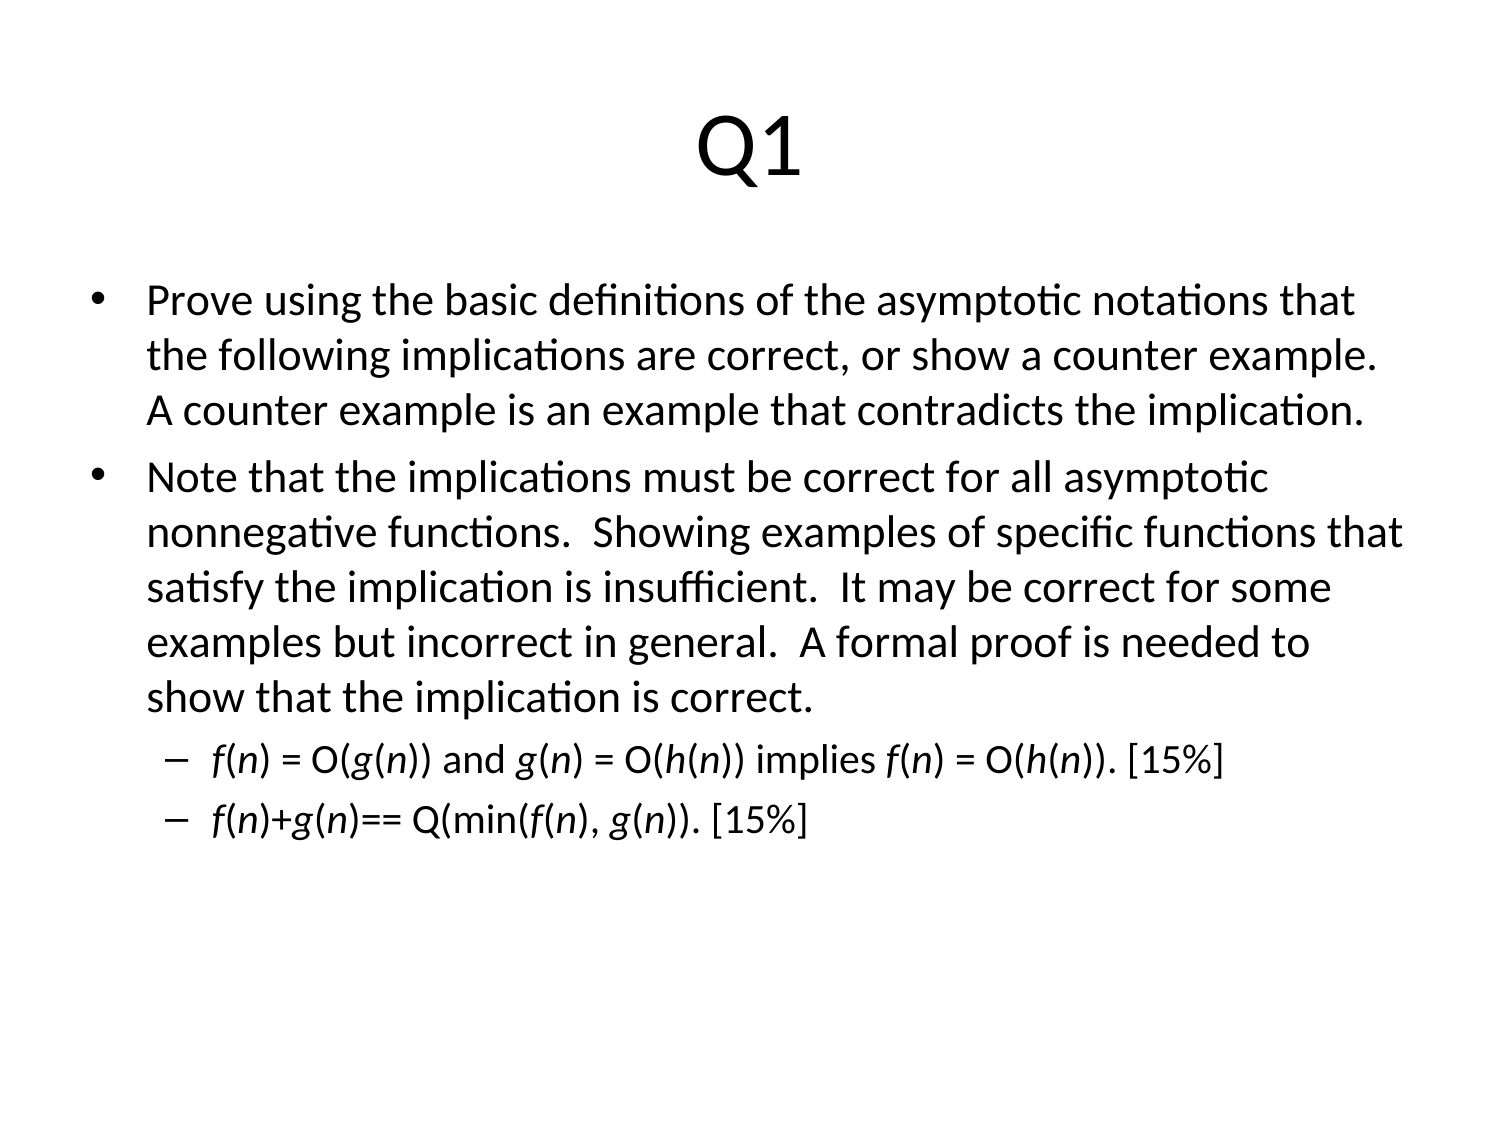

# Q1
Prove using the basic definitions of the asymptotic notations that the following implications are correct, or show a counter example. A counter example is an example that contradicts the implication.
Note that the implications must be correct for all asymptotic nonnegative functions. Showing examples of specific functions that satisfy the implication is insufficient. It may be correct for some examples but incorrect in general. A formal proof is needed to show that the implication is correct.
f(n) = O(g(n)) and g(n) = O(h(n)) implies f(n) = O(h(n)). [15%]
f(n)+g(n)== Q(min(f(n), g(n)). [15%]